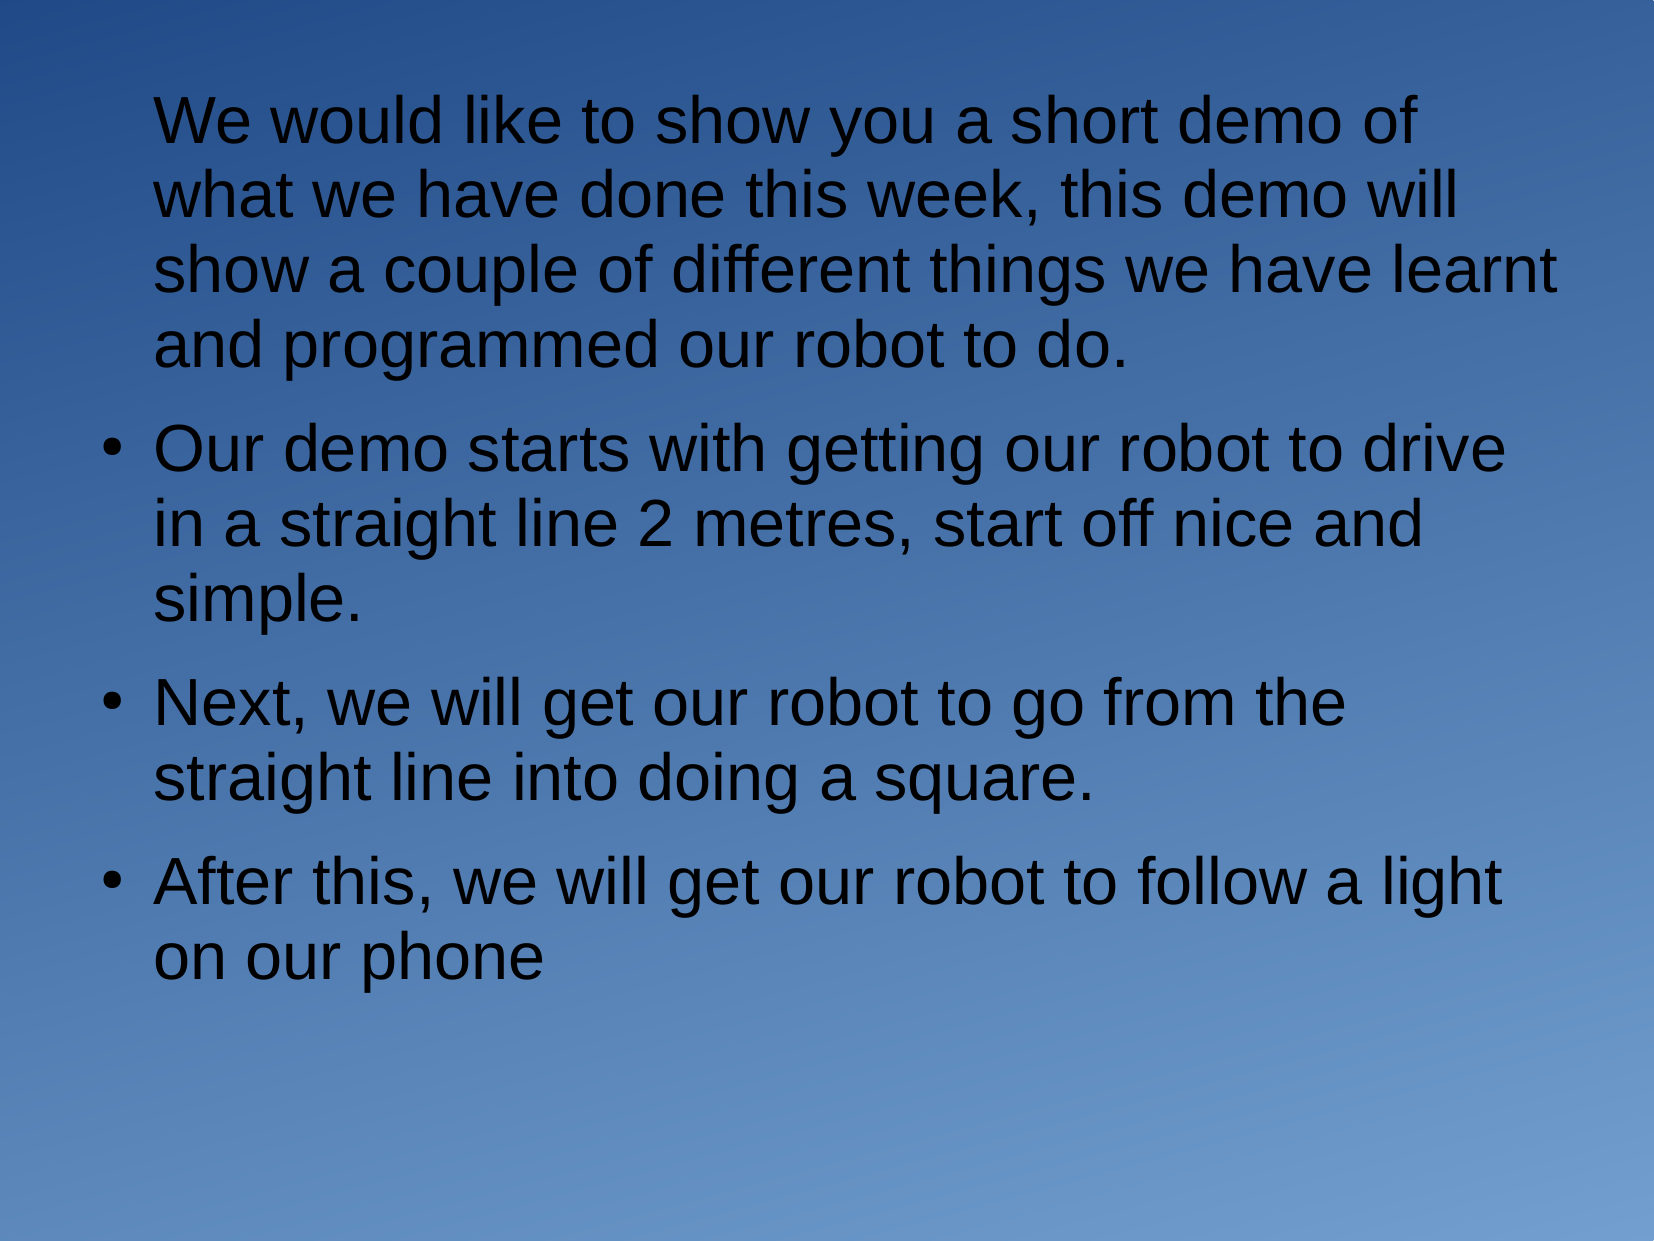

# We would like to show you a short demo of what we have done this week, this demo will show a couple of different things we have learnt and programmed our robot to do.
Our demo starts with getting our robot to drive in a straight line 2 metres, start off nice and simple.
Next, we will get our robot to go from the straight line into doing a square.
After this, we will get our robot to follow a light on our phone